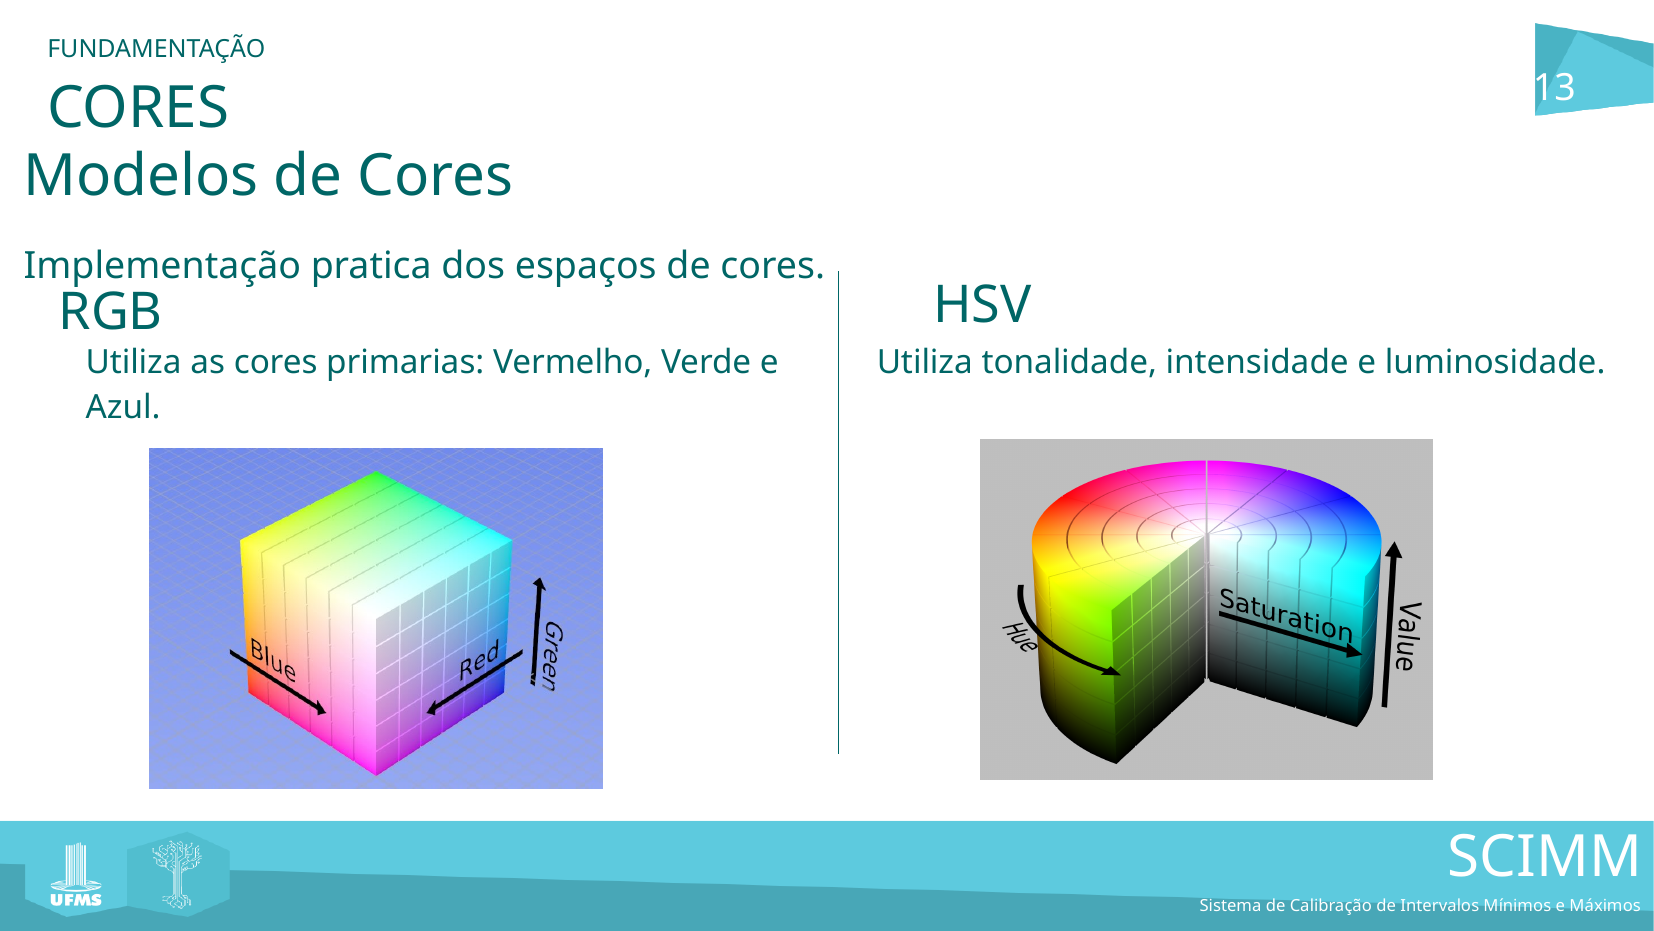

# FUNDAMENTAÇÃO CORES
Modelos de Cores
Implementação pratica dos espaços de cores.
HSV
RGB
Utiliza as cores primarias: Vermelho, Verde e Azul.
Utiliza tonalidade, intensidade e luminosidade.
SCIMM
Sistema de Calibração de Intervalos Mínimos e Máximos